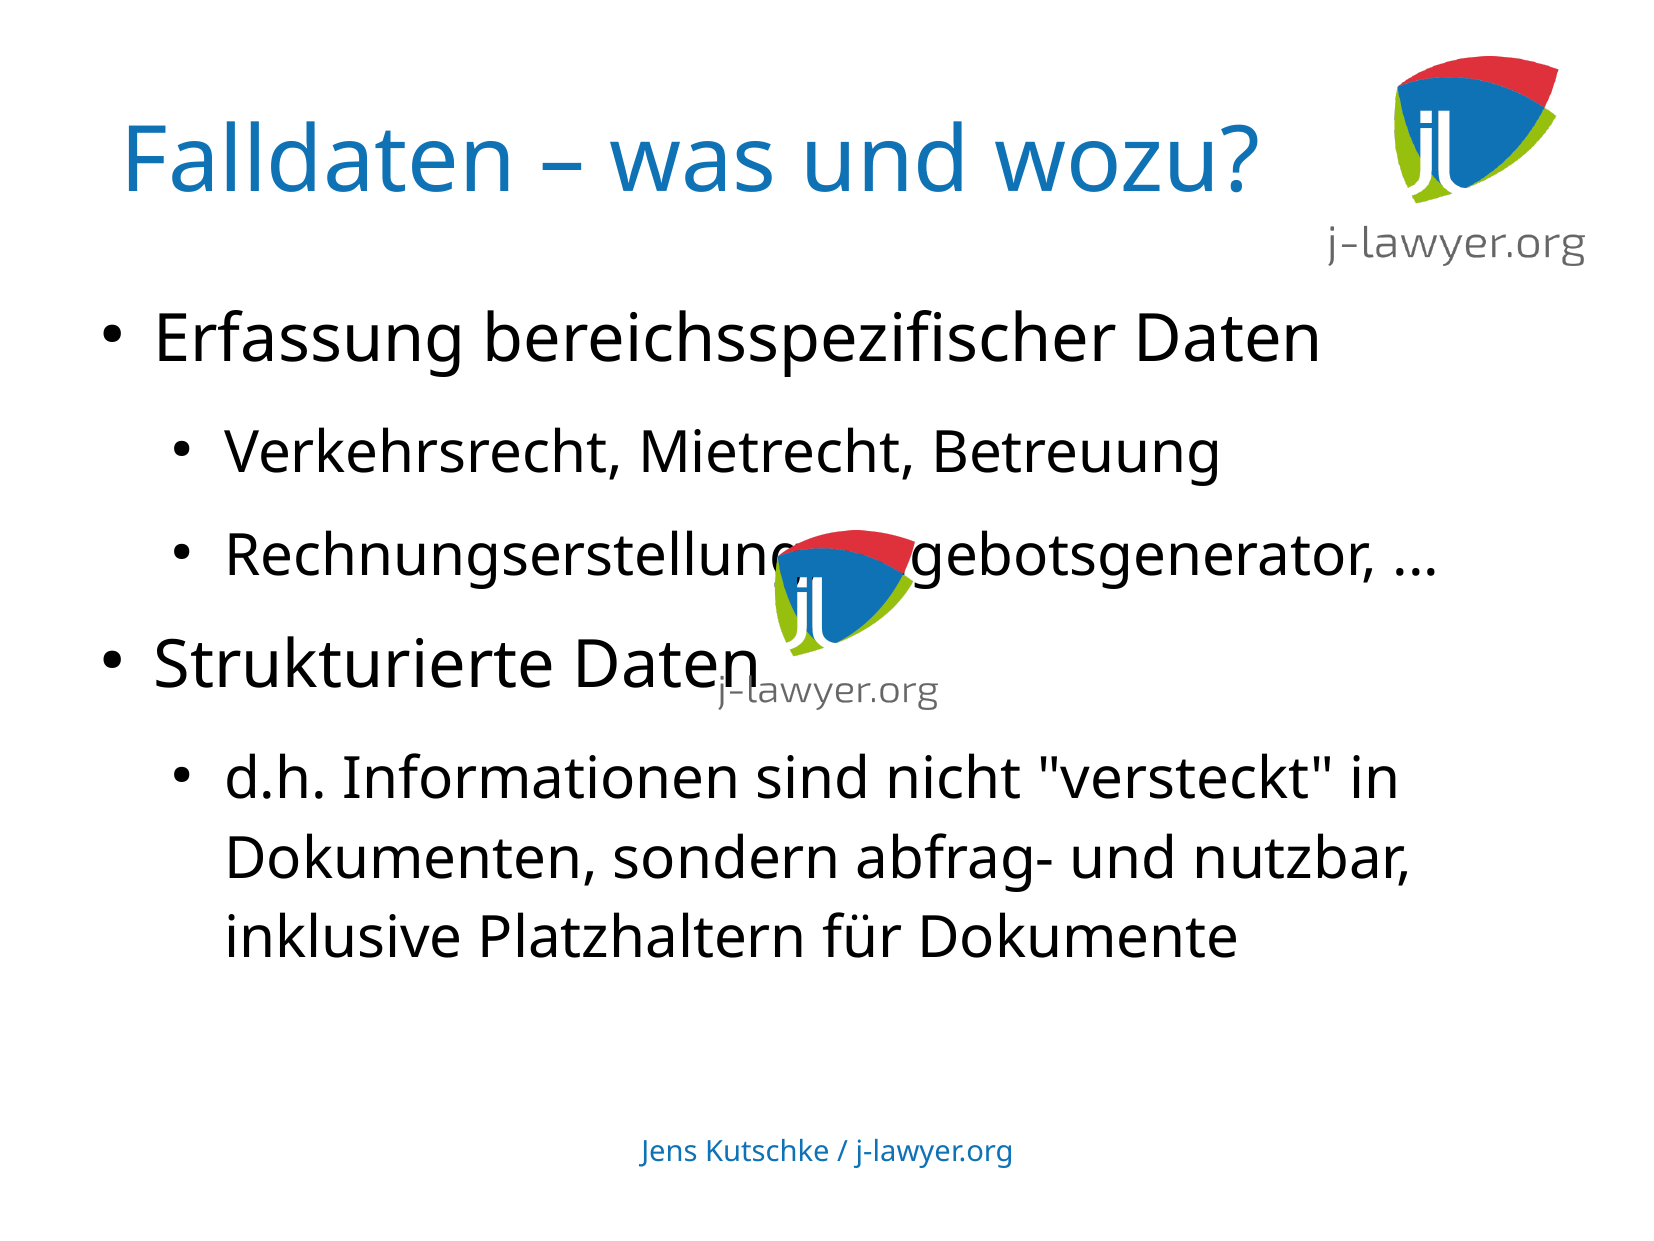

# Falldaten – was und wozu?
Erfassung bereichsspezifischer Daten
Verkehrsrecht, Mietrecht, Betreuung
Rechnungserstellung, Angebotsgenerator, ...
Strukturierte Daten
d.h. Informationen sind nicht "versteckt" in Dokumenten, sondern abfrag- und nutzbar, inklusive Platzhaltern für Dokumente